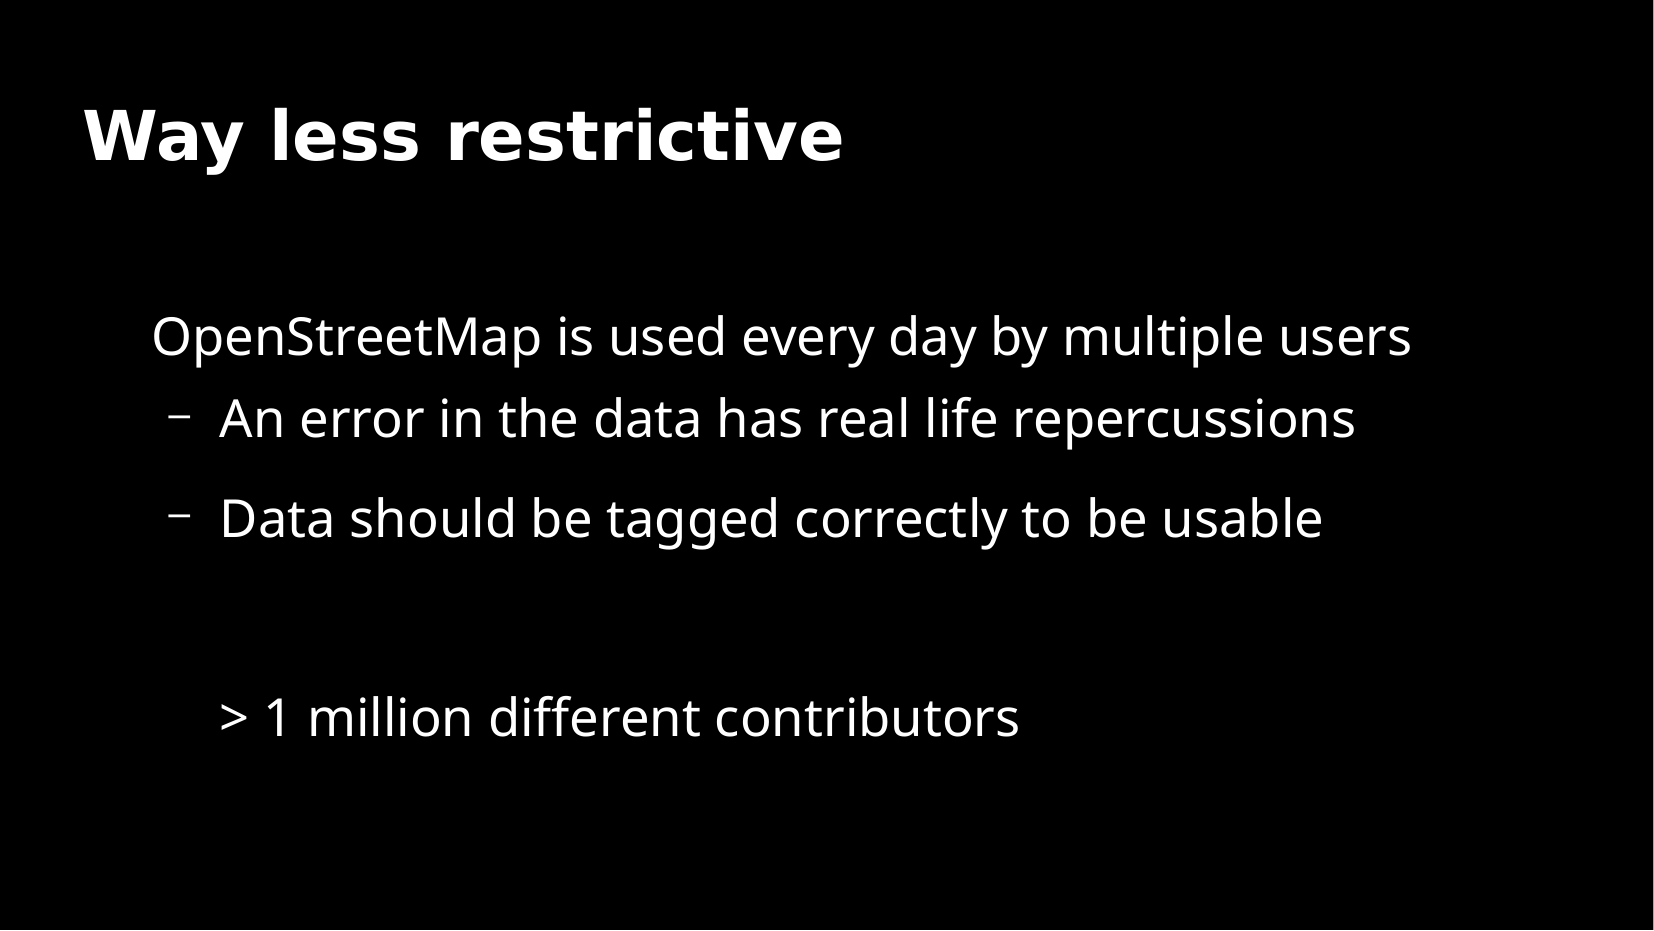

# Way less restrictive
OpenStreetMap is used every day by multiple users
An error in the data has real life repercussions
Data should be tagged correctly to be usable
> 1 million different contributors